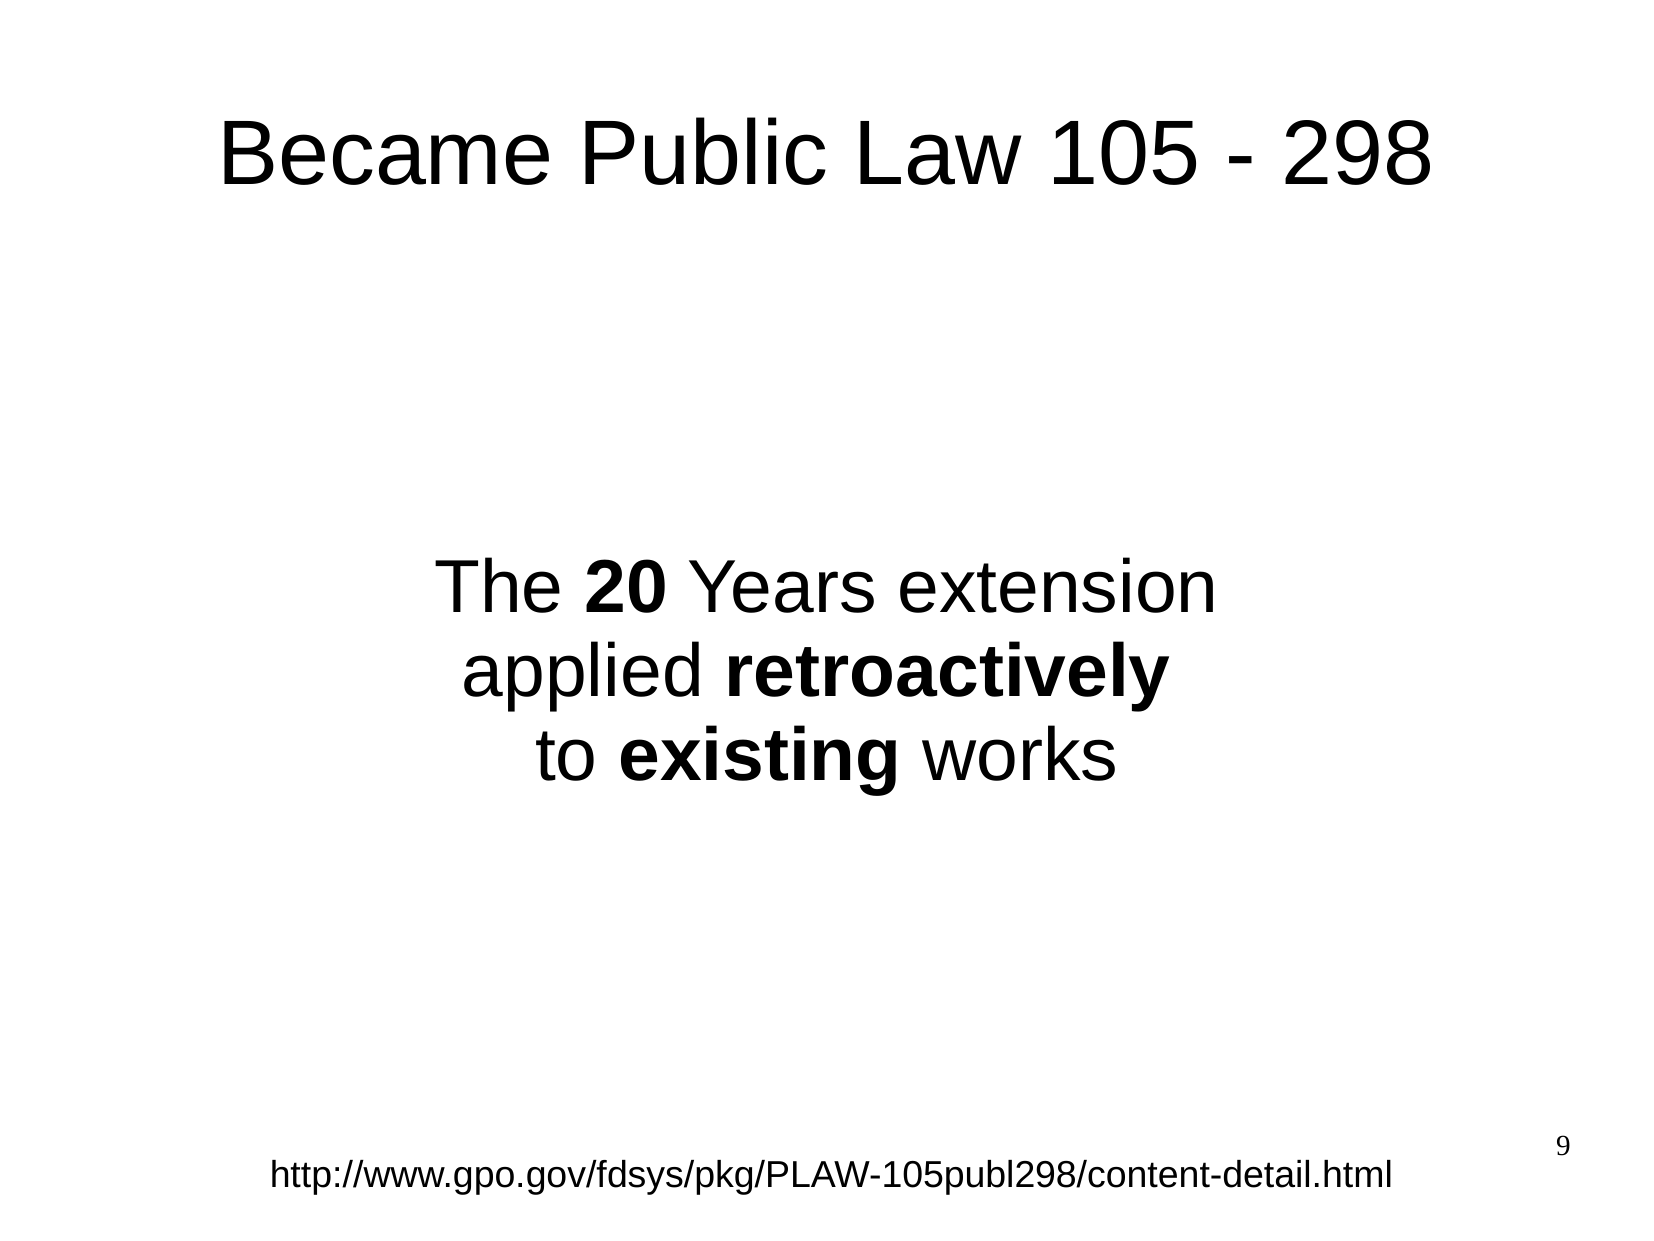

# Became Public Law 105 - 298
The 20 Years extension
applied retroactively
to existing works
9
http://www.gpo.gov/fdsys/pkg/PLAW-105publ298/content-detail.html